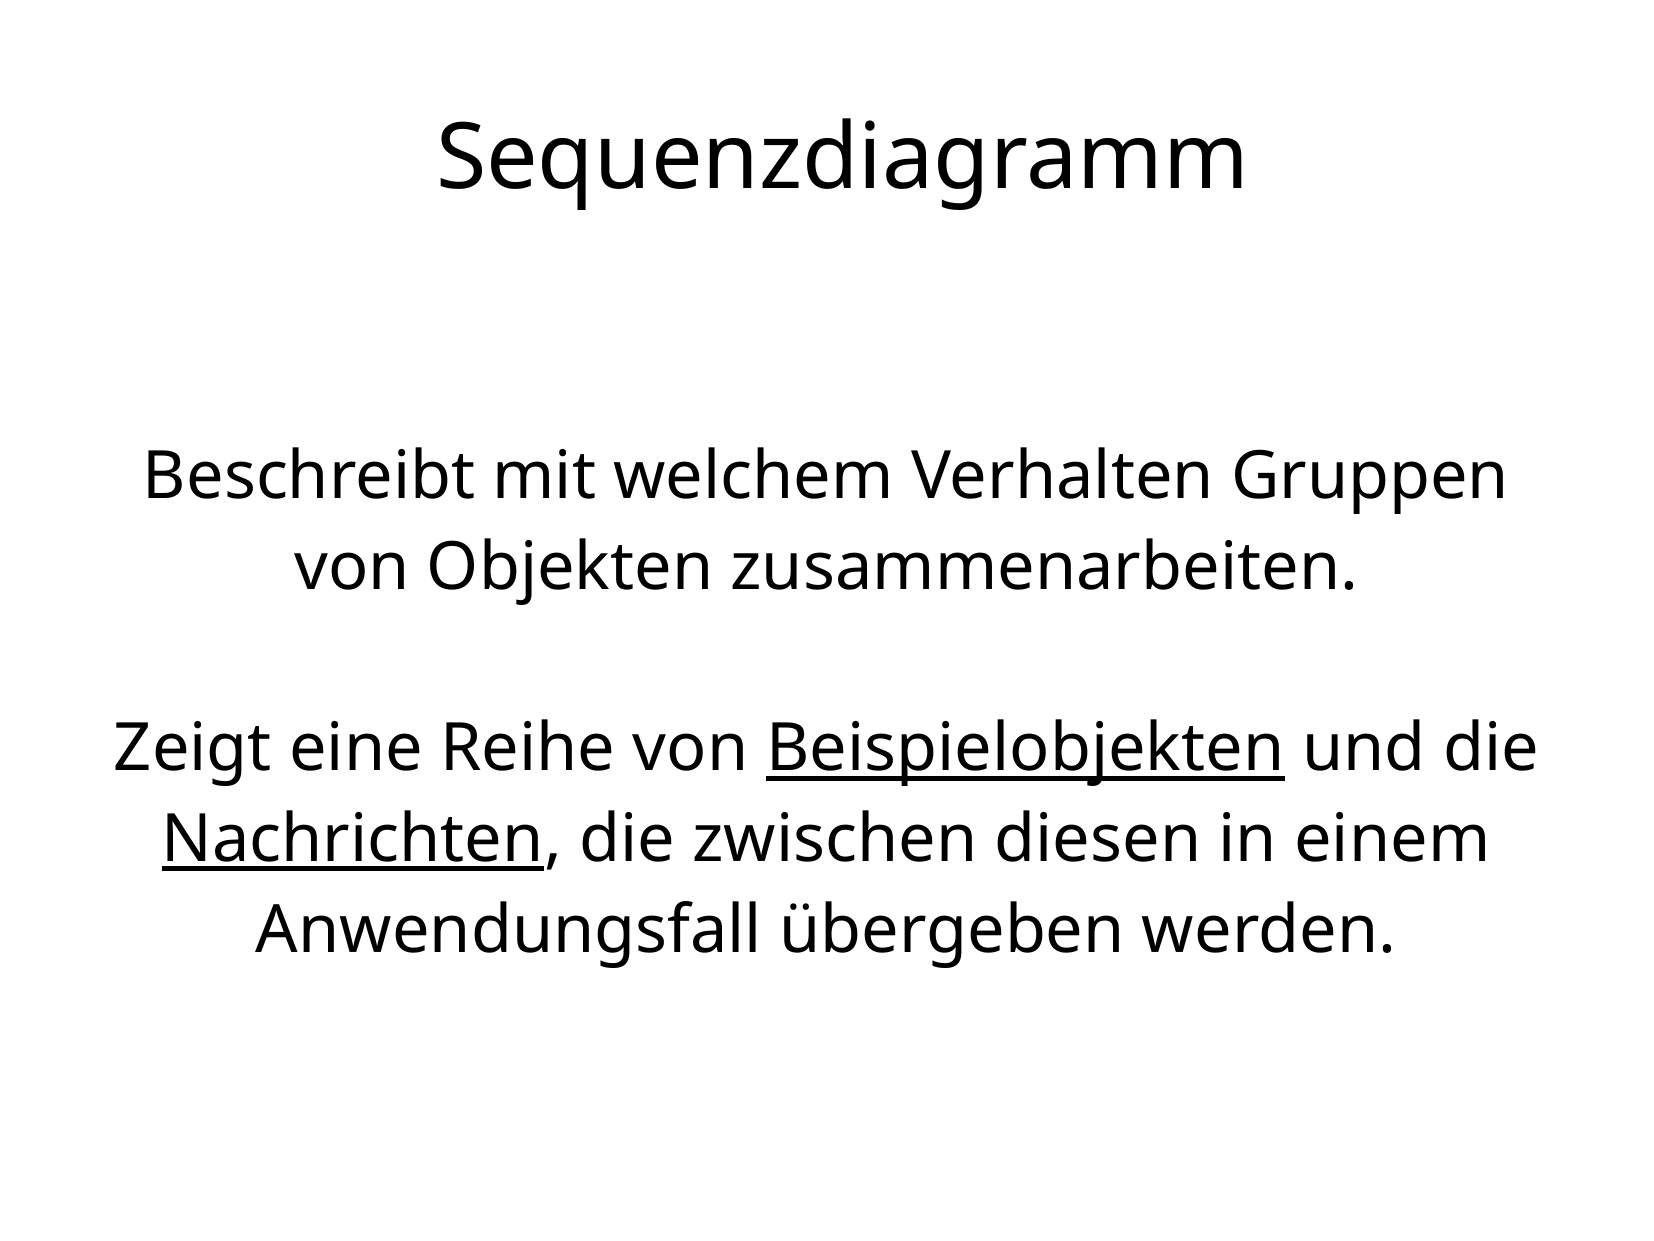

# Sequenzdiagramm
Beschreibt mit welchem Verhalten Gruppen von Objekten zusammenarbeiten.
Zeigt eine Reihe von Beispielobjekten und die Nachrichten, die zwischen diesen in einem Anwendungsfall übergeben werden.